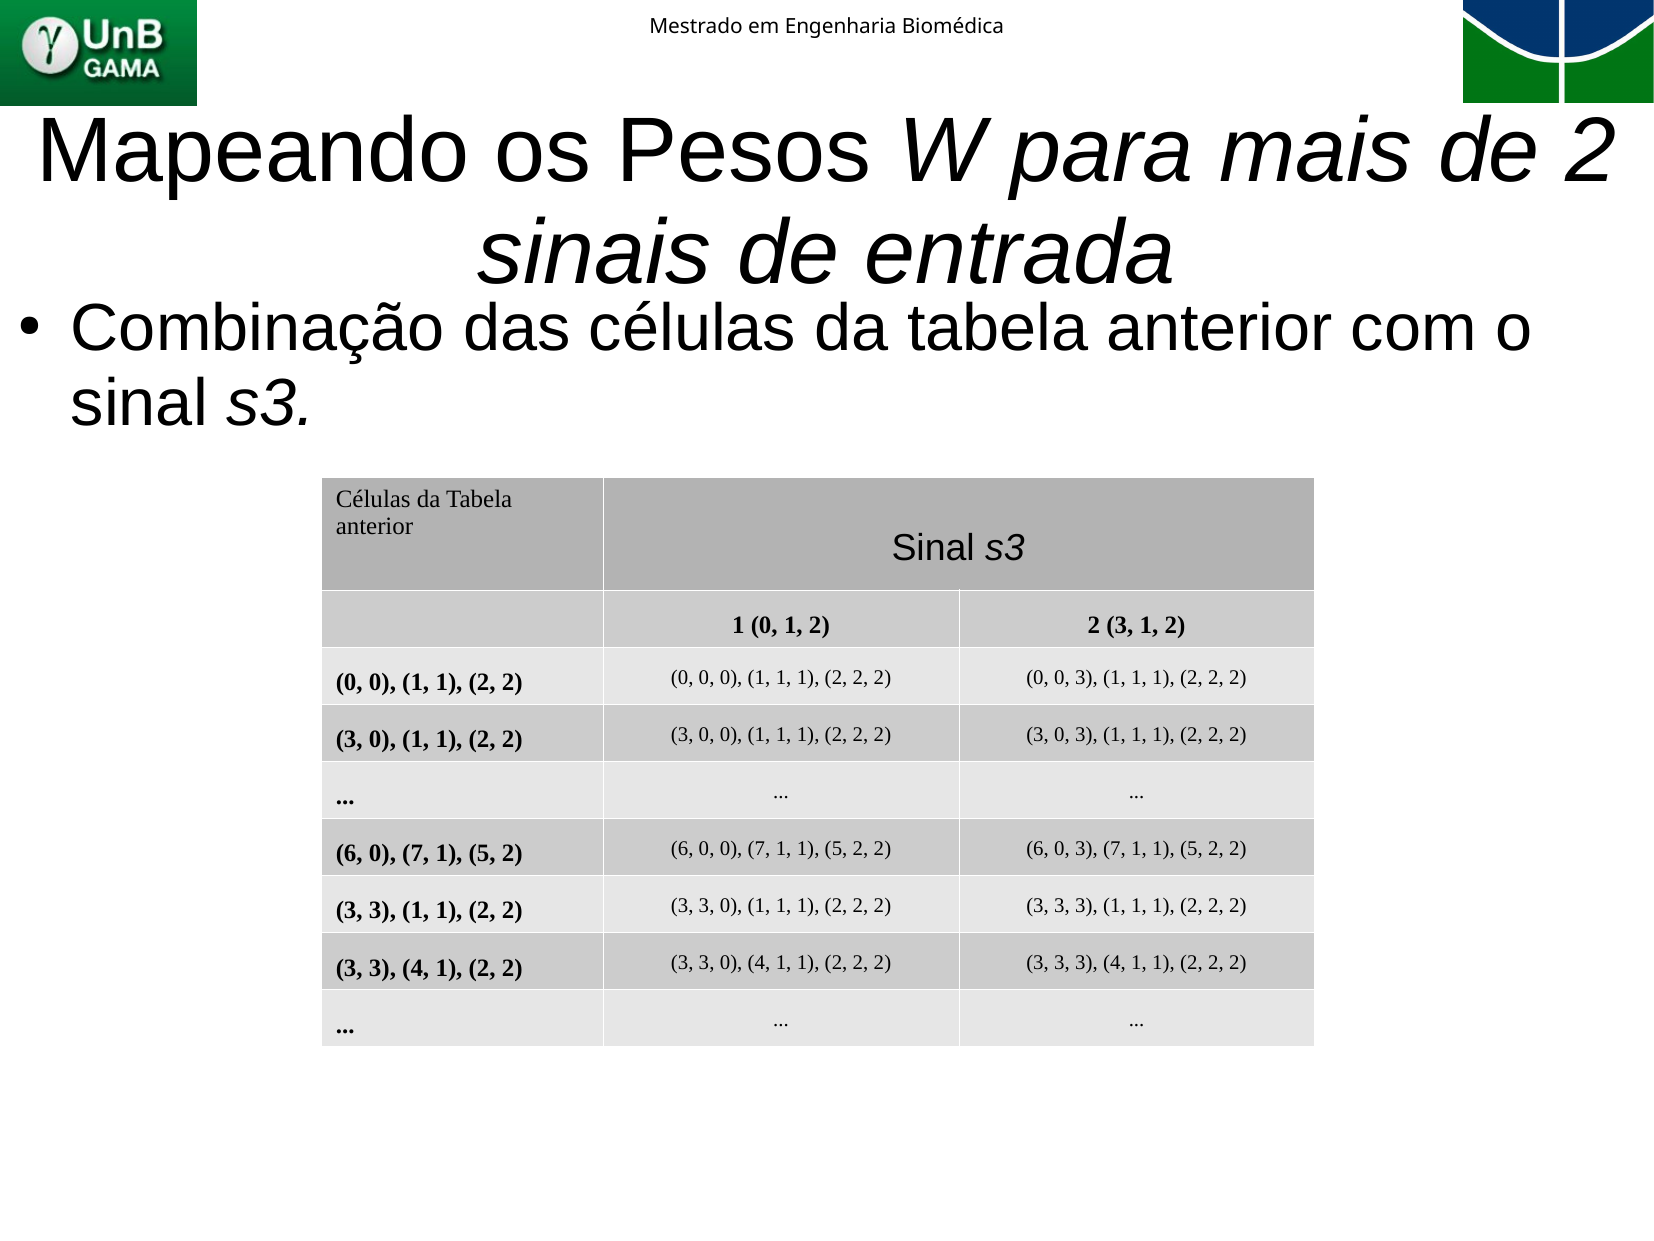

# Mapeando os Pesos W para mais de 2 sinais de entrada
Combinação das células da tabela anterior com o sinal s3.
| Células da Tabela anterior | Sinal s3 | |
| --- | --- | --- |
| | 1 (0, 1, 2) | 2 (3, 1, 2) |
| (0, 0), (1, 1), (2, 2) | (0, 0, 0), (1, 1, 1), (2, 2, 2) | (0, 0, 3), (1, 1, 1), (2, 2, 2) |
| (3, 0), (1, 1), (2, 2) | (3, 0, 0), (1, 1, 1), (2, 2, 2) | (3, 0, 3), (1, 1, 1), (2, 2, 2) |
| ... | ... | ... |
| (6, 0), (7, 1), (5, 2) | (6, 0, 0), (7, 1, 1), (5, 2, 2) | (6, 0, 3), (7, 1, 1), (5, 2, 2) |
| (3, 3), (1, 1), (2, 2) | (3, 3, 0), (1, 1, 1), (2, 2, 2) | (3, 3, 3), (1, 1, 1), (2, 2, 2) |
| (3, 3), (4, 1), (2, 2) | (3, 3, 0), (4, 1, 1), (2, 2, 2) | (3, 3, 3), (4, 1, 1), (2, 2, 2) |
| ... | ... | ... |